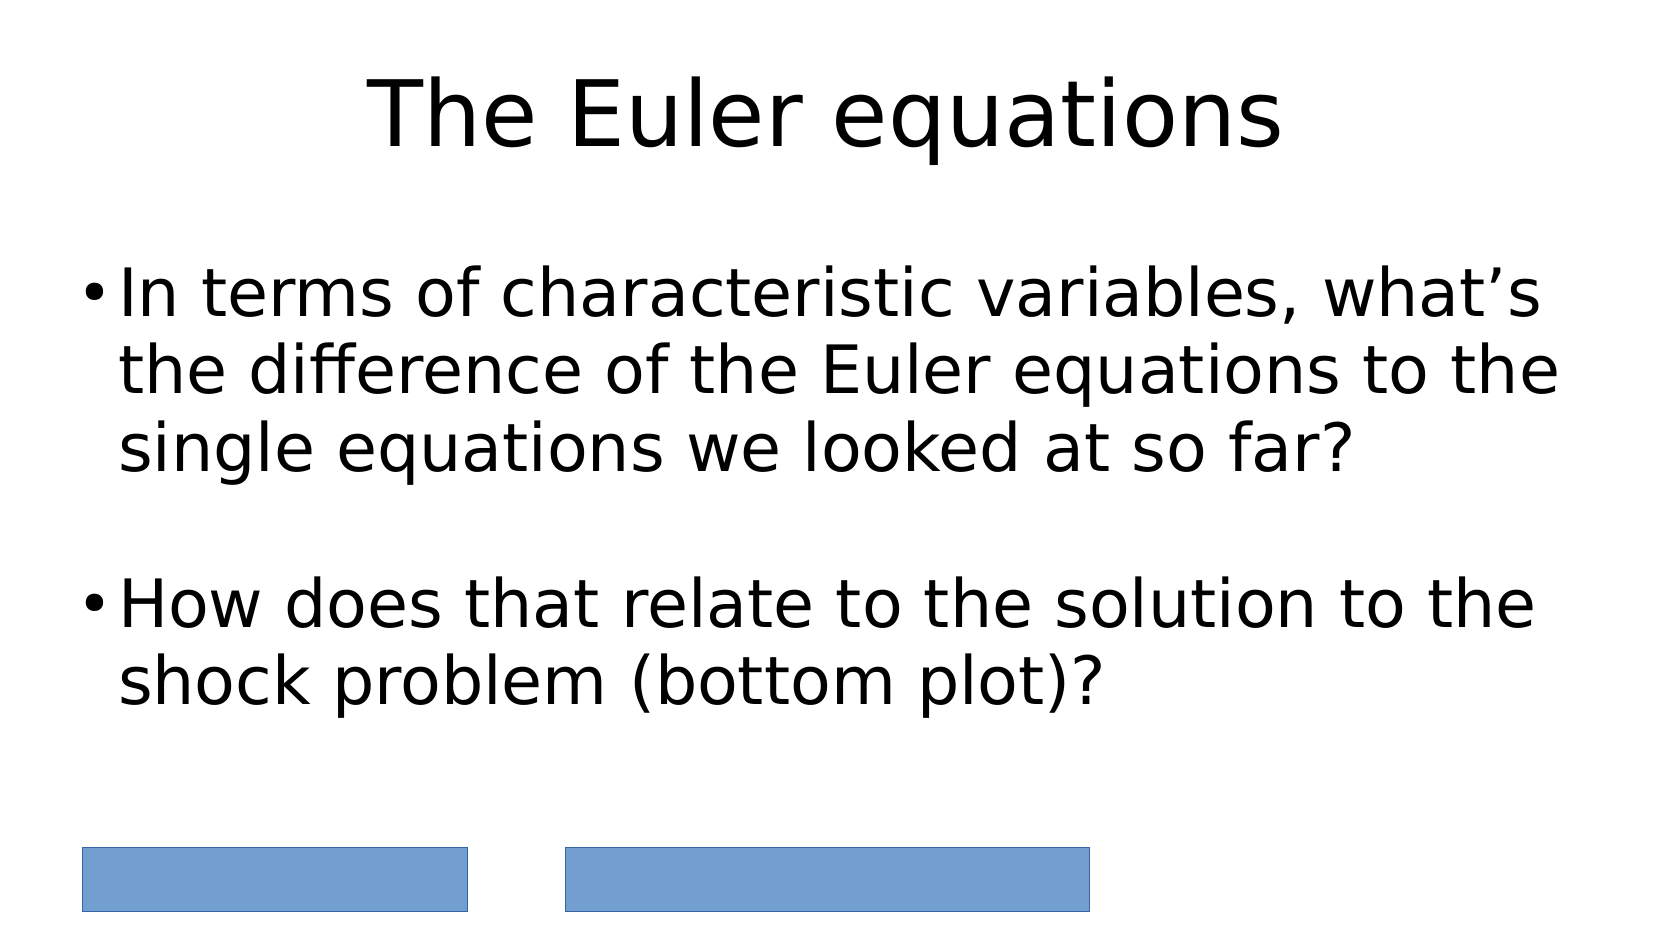

# The Euler equations
In terms of characteristic variables, what’s the difference of the Euler equations to the single equations we looked at so far?
How does that relate to the solution to the shock problem (bottom plot)?